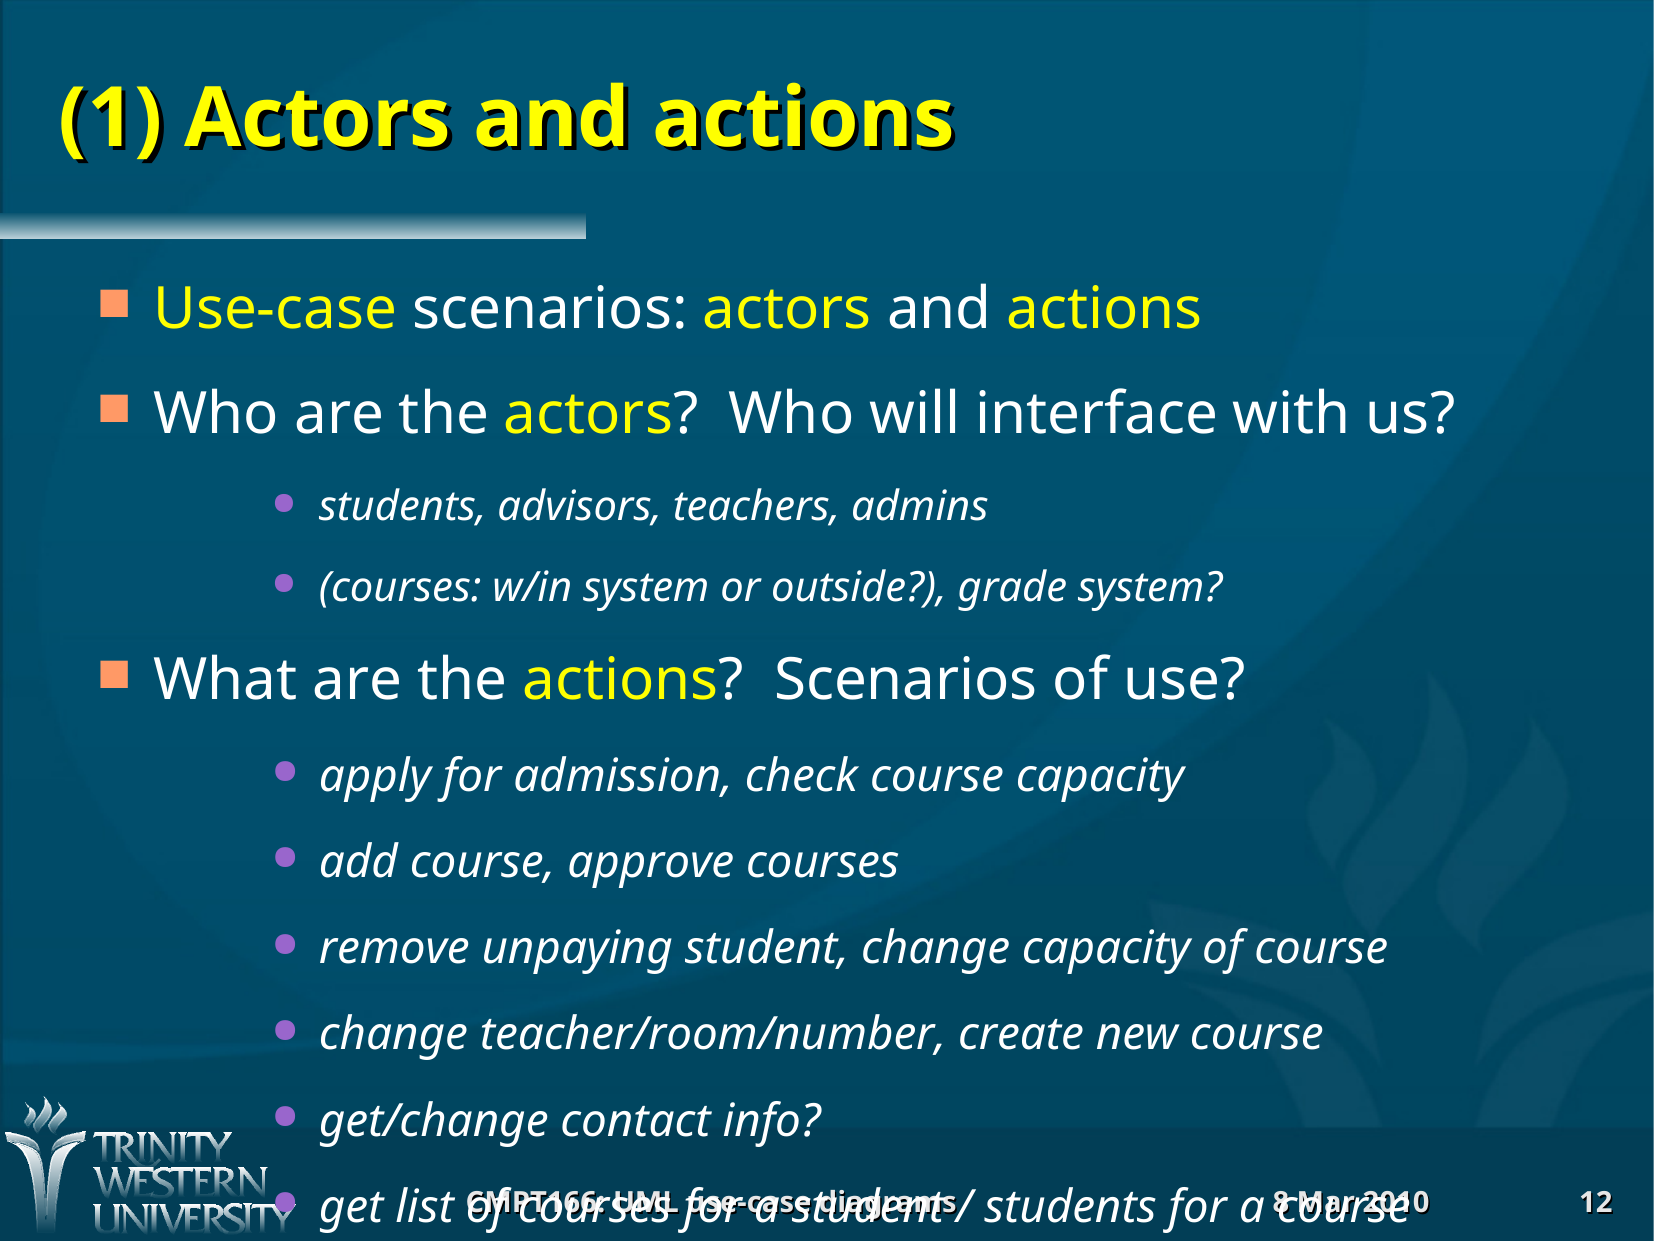

# (1) Actors and actions
Use-case scenarios: actors and actions
Who are the actors? Who will interface with us?
students, advisors, teachers, admins
(courses: w/in system or outside?), grade system?
What are the actions? Scenarios of use?
apply for admission, check course capacity
add course, approve courses
remove unpaying student, change capacity of course
change teacher/room/number, create new course
get/change contact info?
get list of courses for a student / students for a course
CMPT166: UML use-case diagrams
8 Mar 2010
12